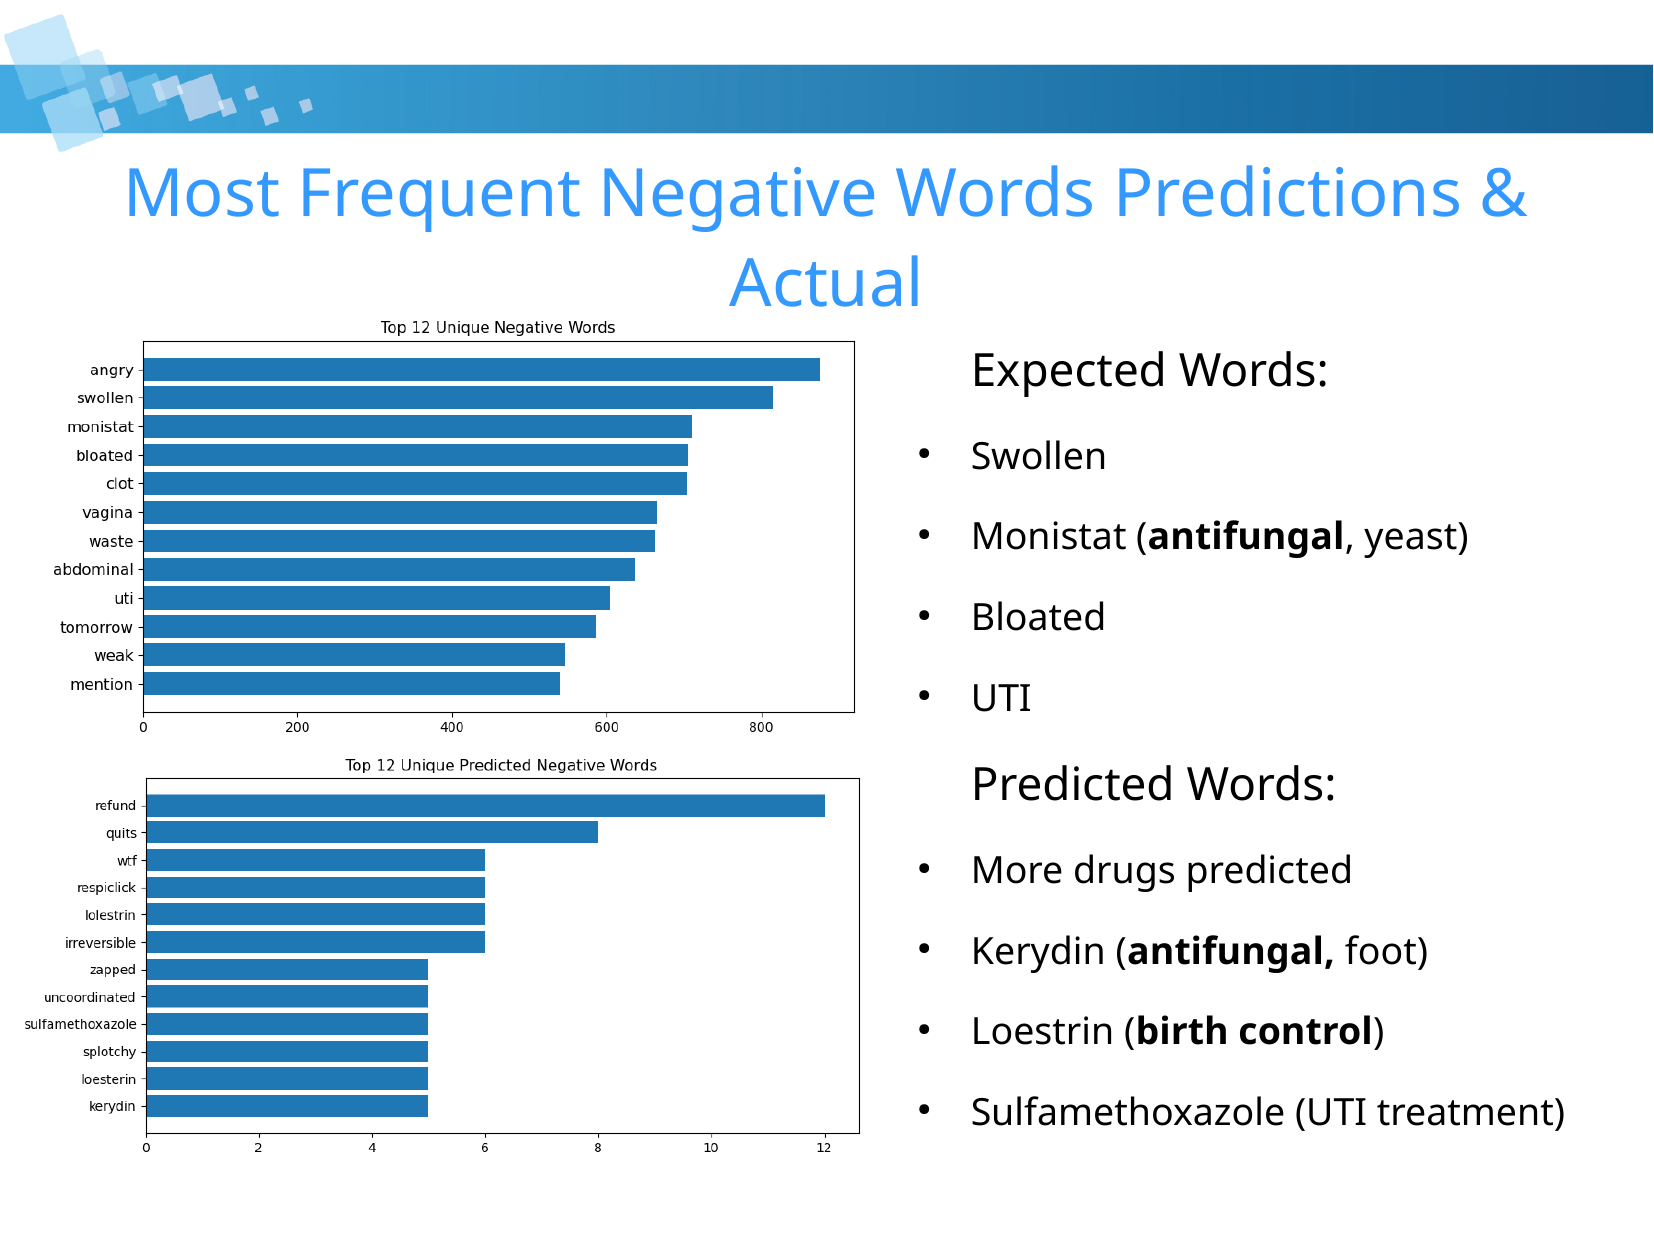

# Most Frequent Negative Words Predictions & Actual
Expected Words:
Swollen
Monistat (antifungal, yeast)
Bloated
UTI
Predicted Words:
More drugs predicted
Kerydin (antifungal, foot)
Loestrin (birth control)
Sulfamethoxazole (UTI treatment)